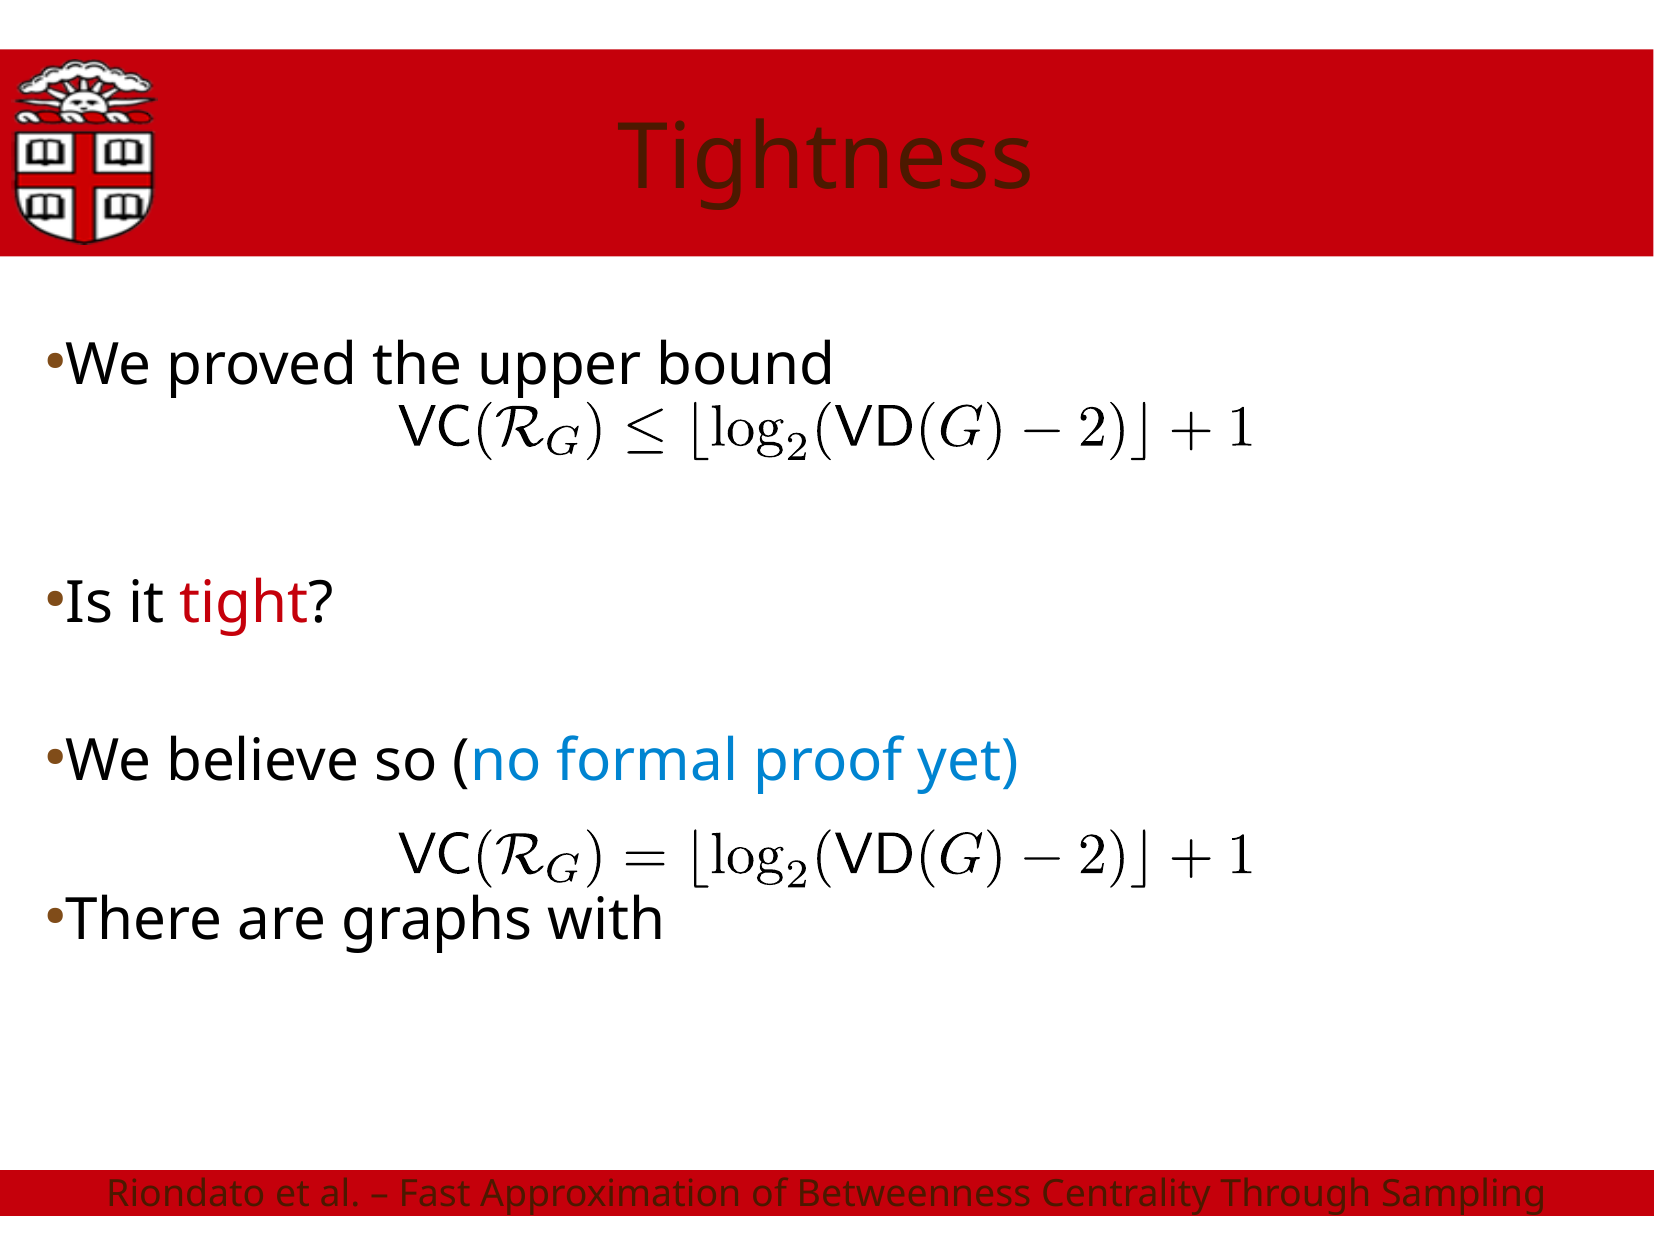

# Tightness
We proved the upper bound
Is it tight?
We believe so (no formal proof yet)
There are graphs with
Riondato et al. – Fast Approximation of Betweenness Centrality Through Sampling